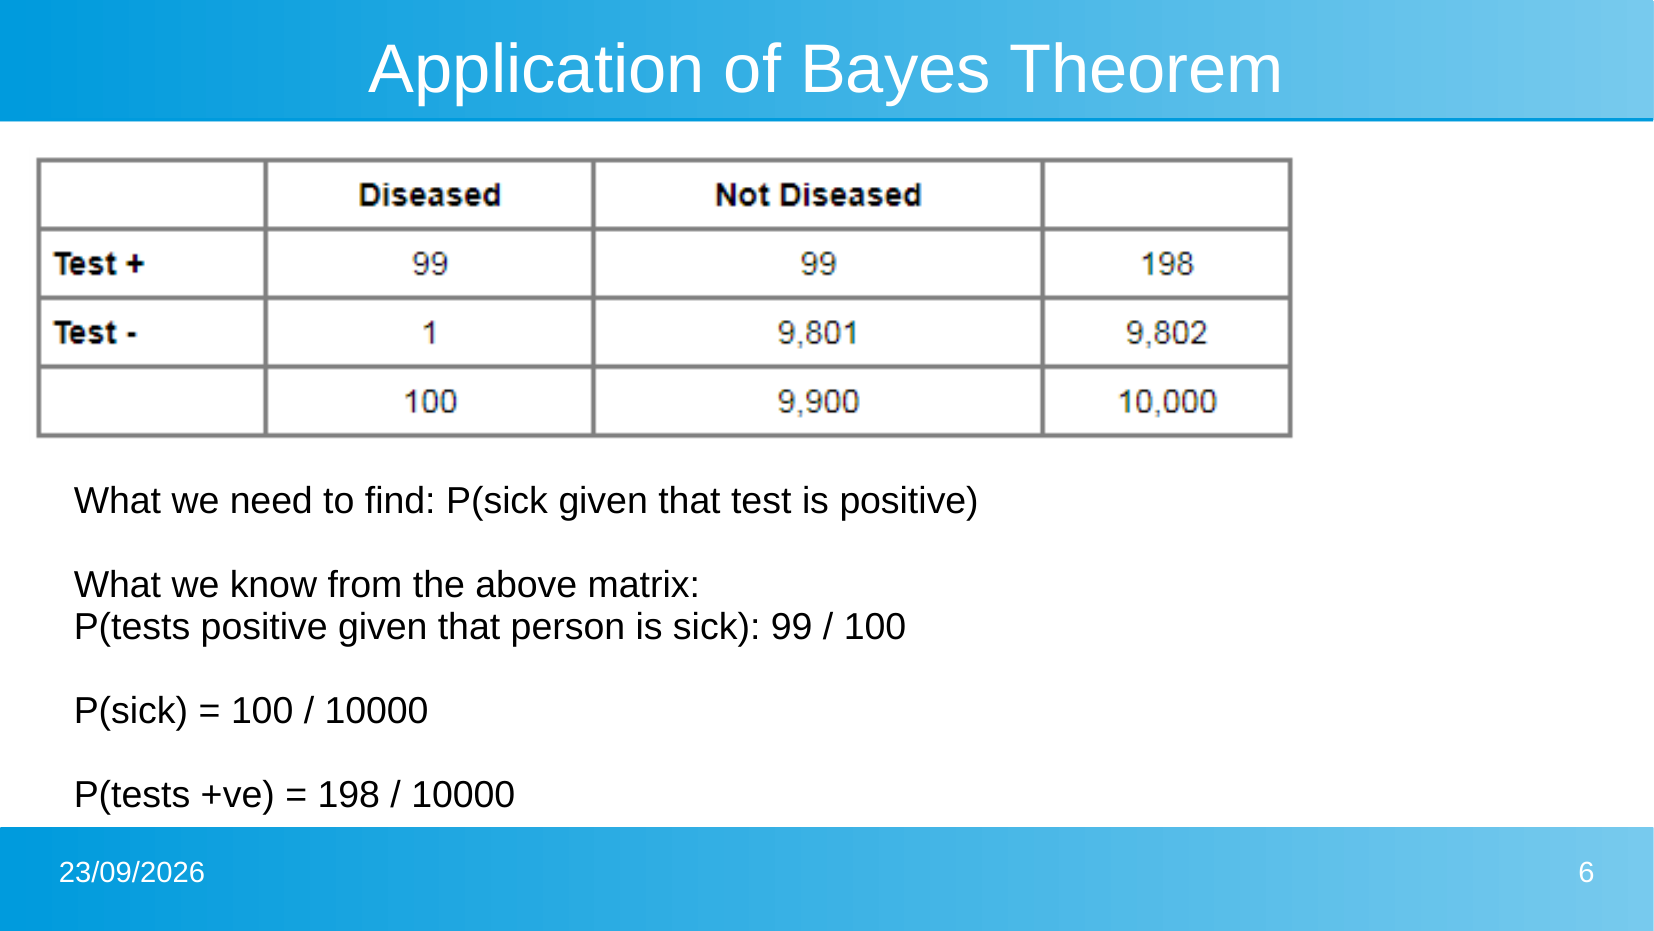

# Application of Bayes Theorem
What we need to find: P(sick given that test is positive)
What we know from the above matrix:
P(tests positive given that person is sick): 99 / 100
P(sick) = 100 / 10000
P(tests +ve) = 198 / 10000
6